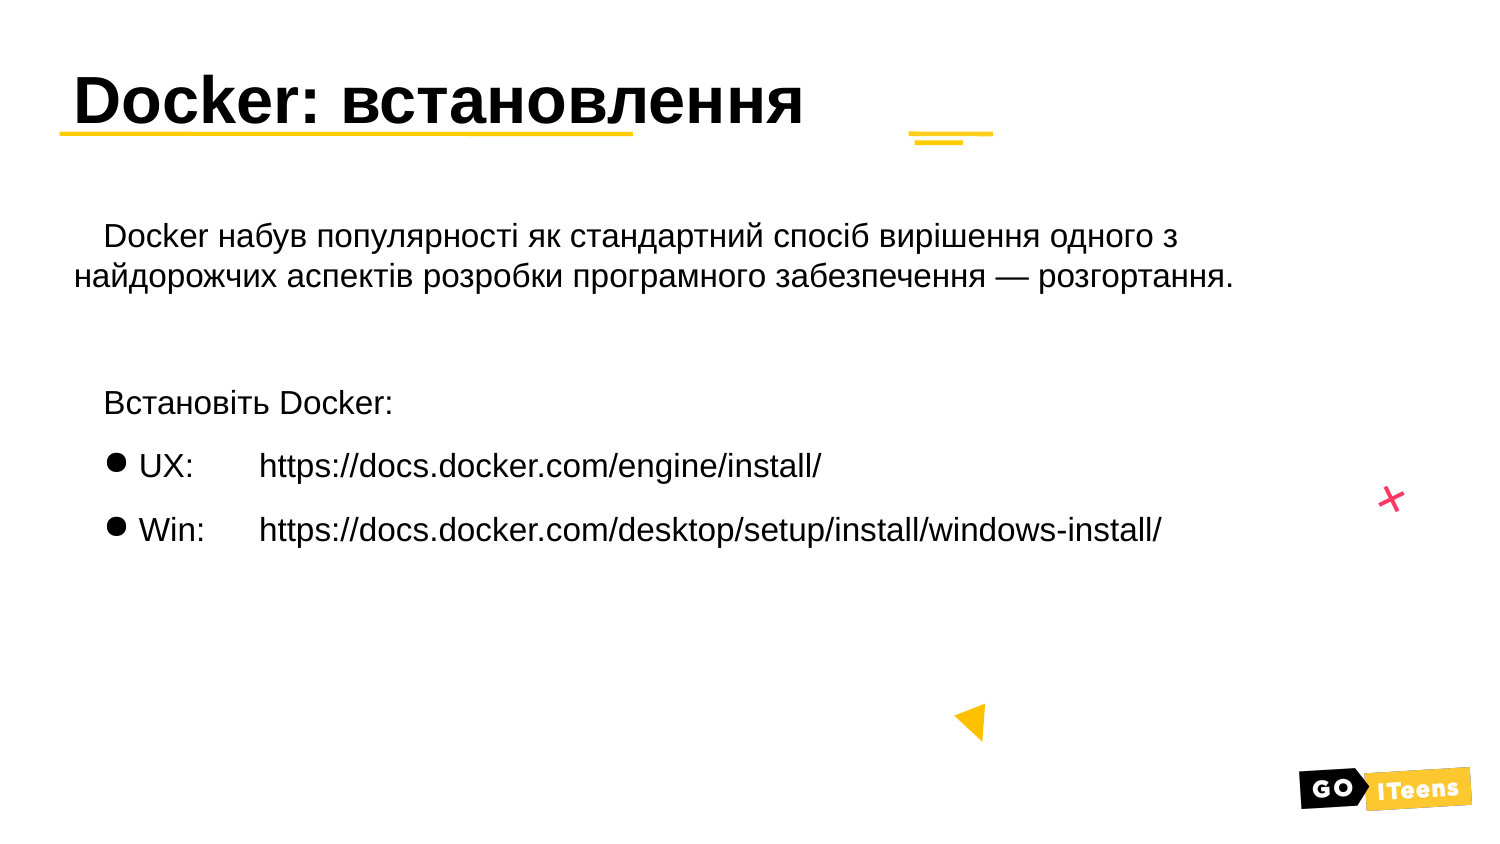

Docker: встановлення
+
Docker набув популярності як стандартний спосіб вирішення одного з найдорожчих аспектів розробки програмного забезпечення — розгортання.
Встановіть Docker:
UX:	https://docs.docker.com/engine/install/
Win: 	https://docs.docker.com/desktop/setup/install/windows-install/